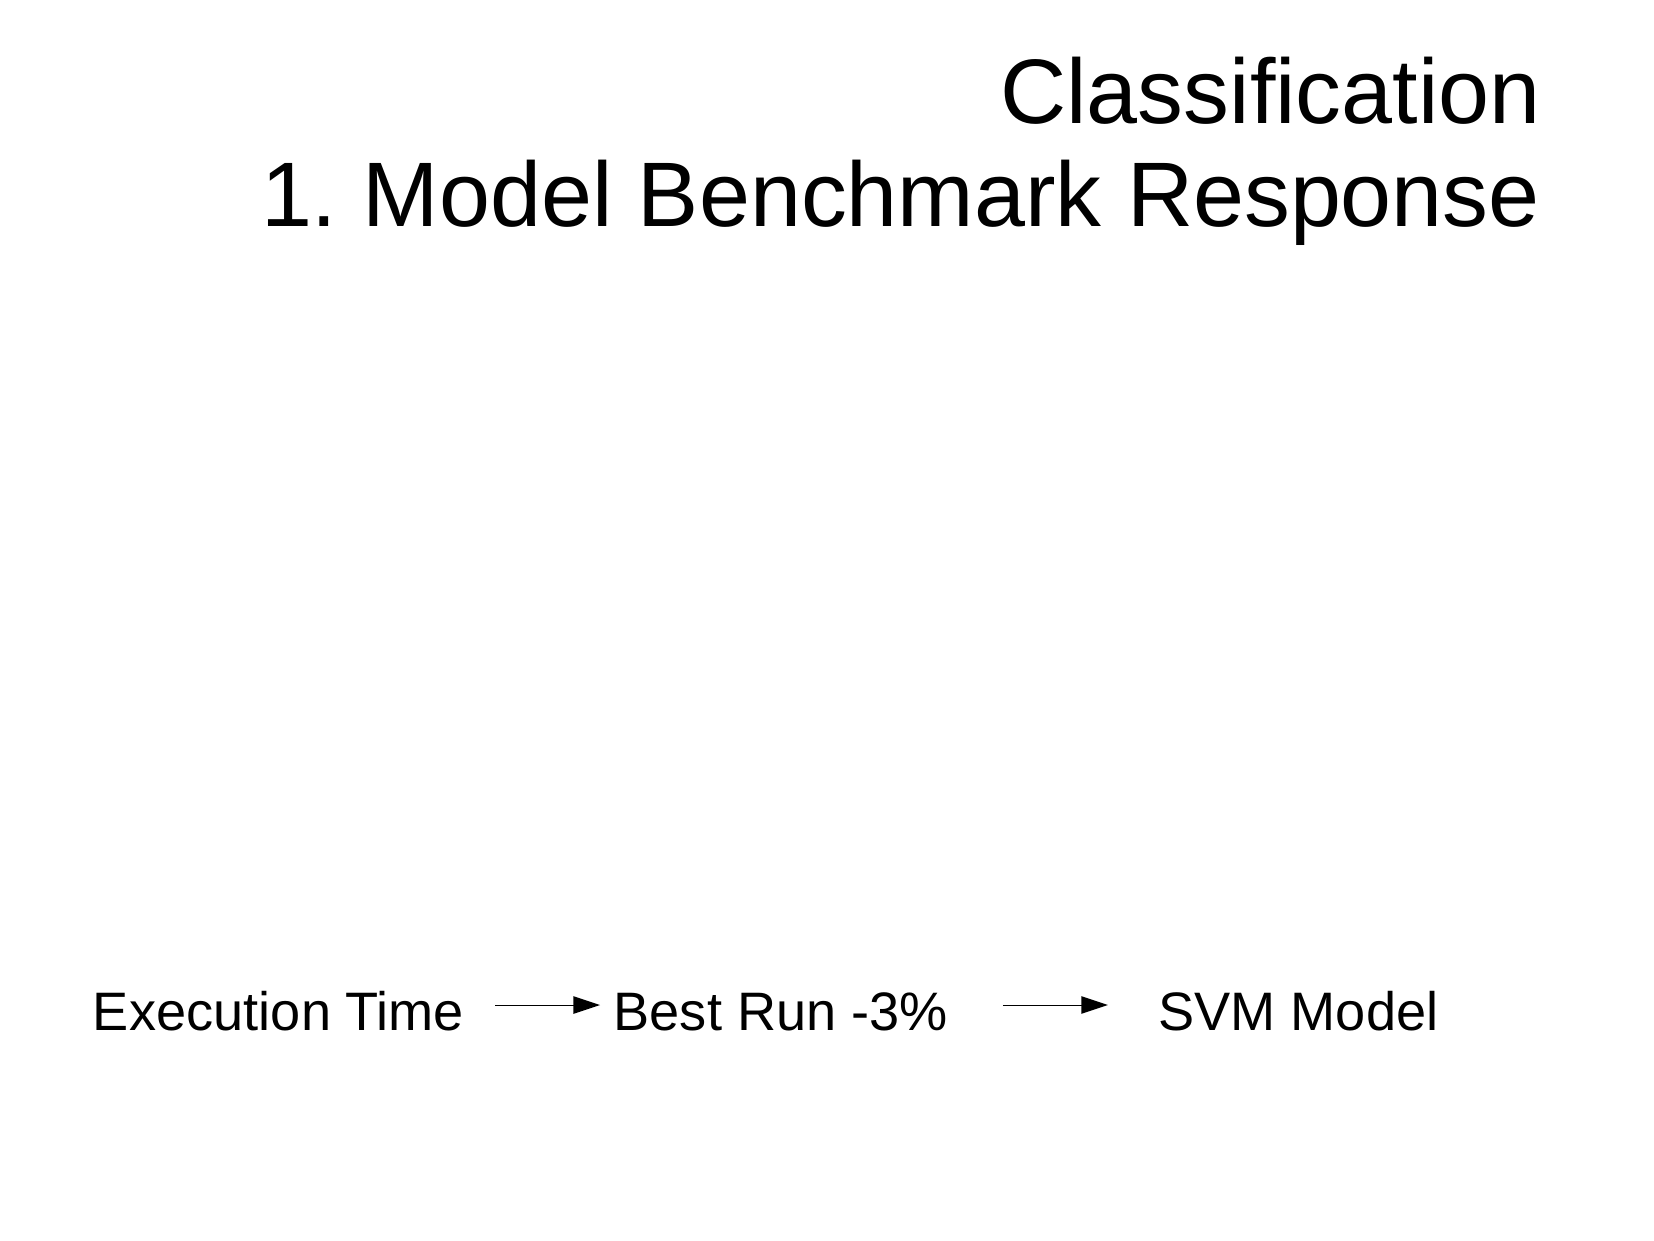

# Classification 1. Model Benchmark Response
Execution Time Best Run -3% SVM Model